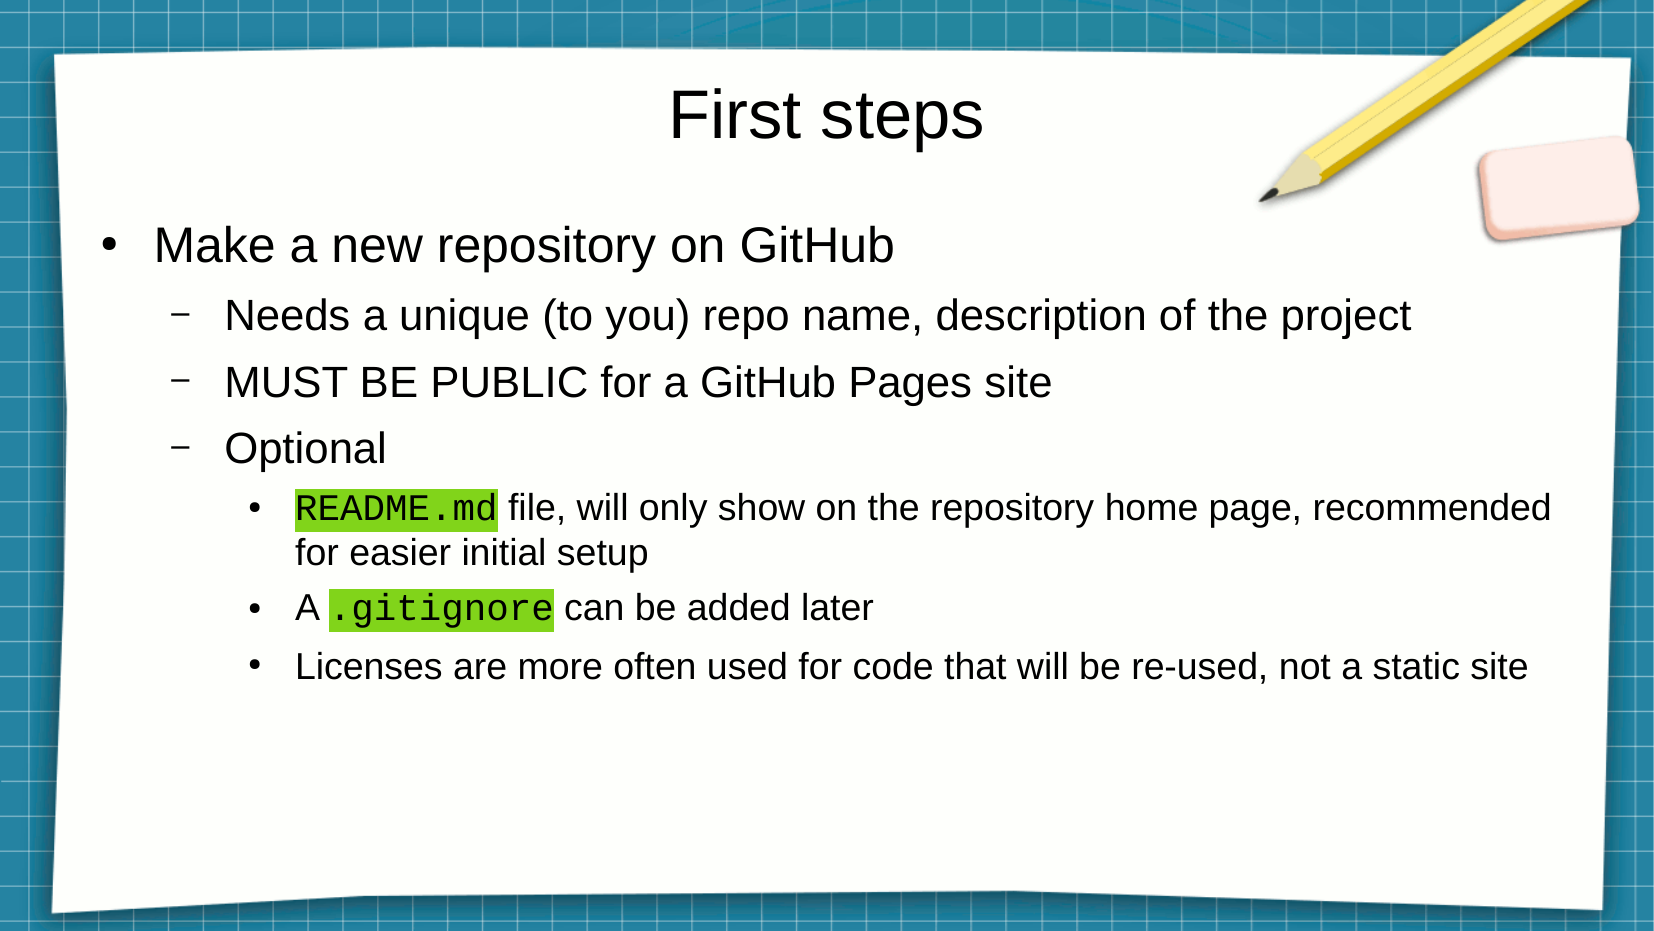

# First steps
Make a new repository on GitHub
Needs a unique (to you) repo name, description of the project
MUST BE PUBLIC for a GitHub Pages site
Optional
README.md file, will only show on the repository home page, recommended for easier initial setup
A .gitignore can be added later
Licenses are more often used for code that will be re-used, not a static site